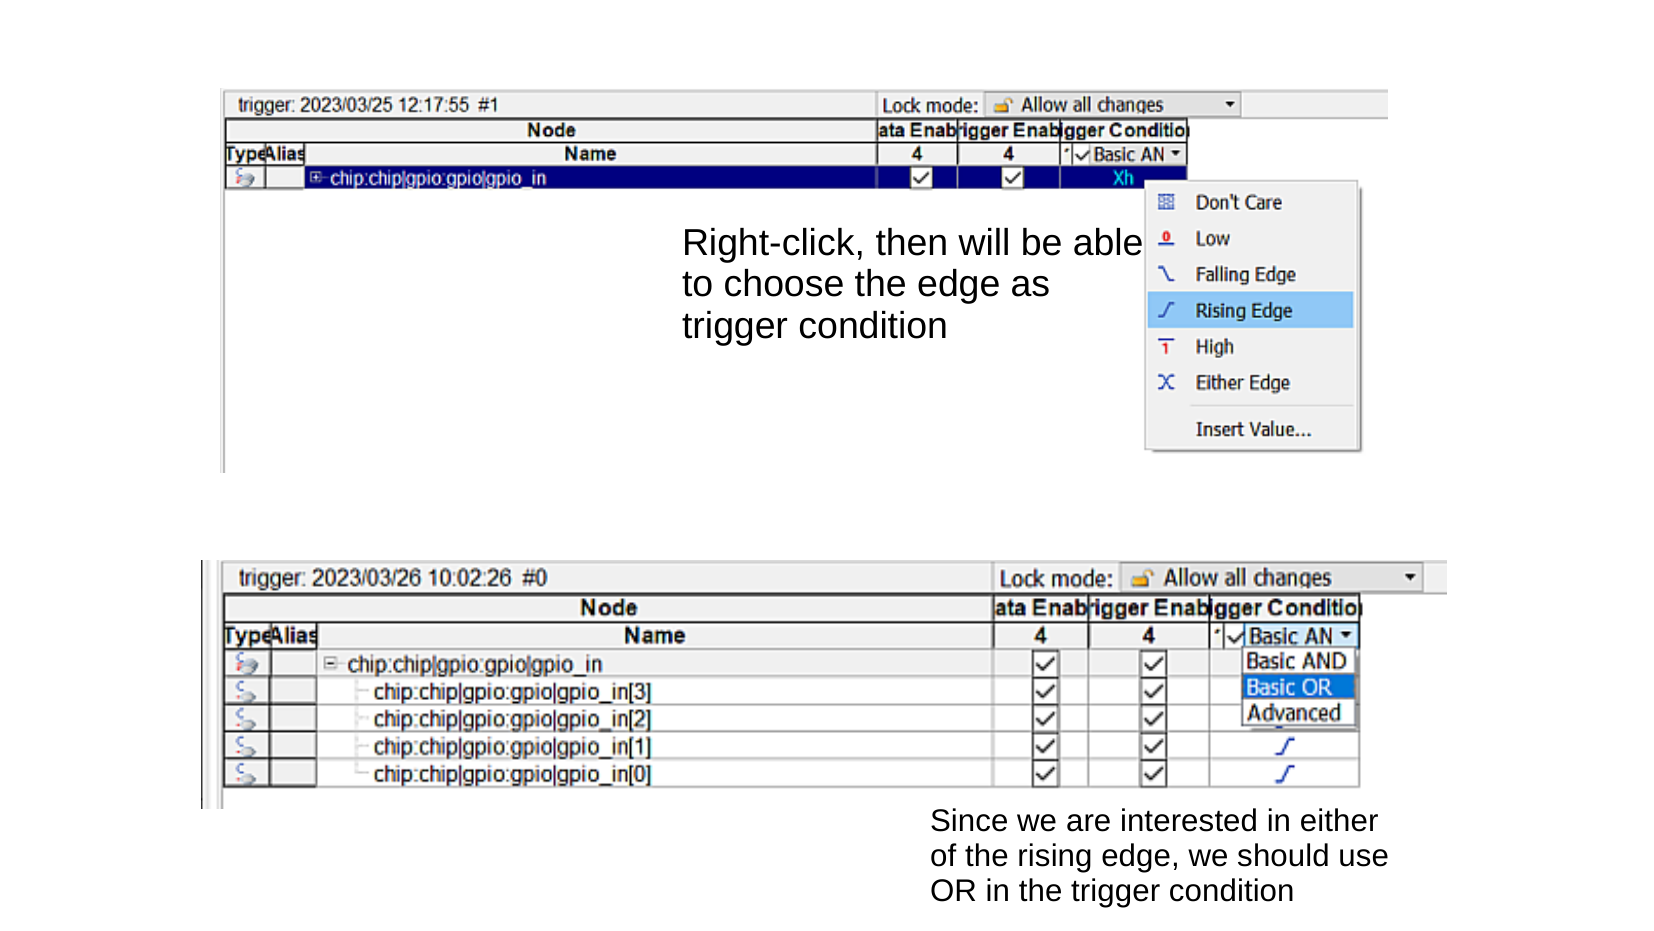

Right-click, then will be able to choose the edge as trigger condition
Since we are interested in either of the rising edge, we should use OR in the trigger condition